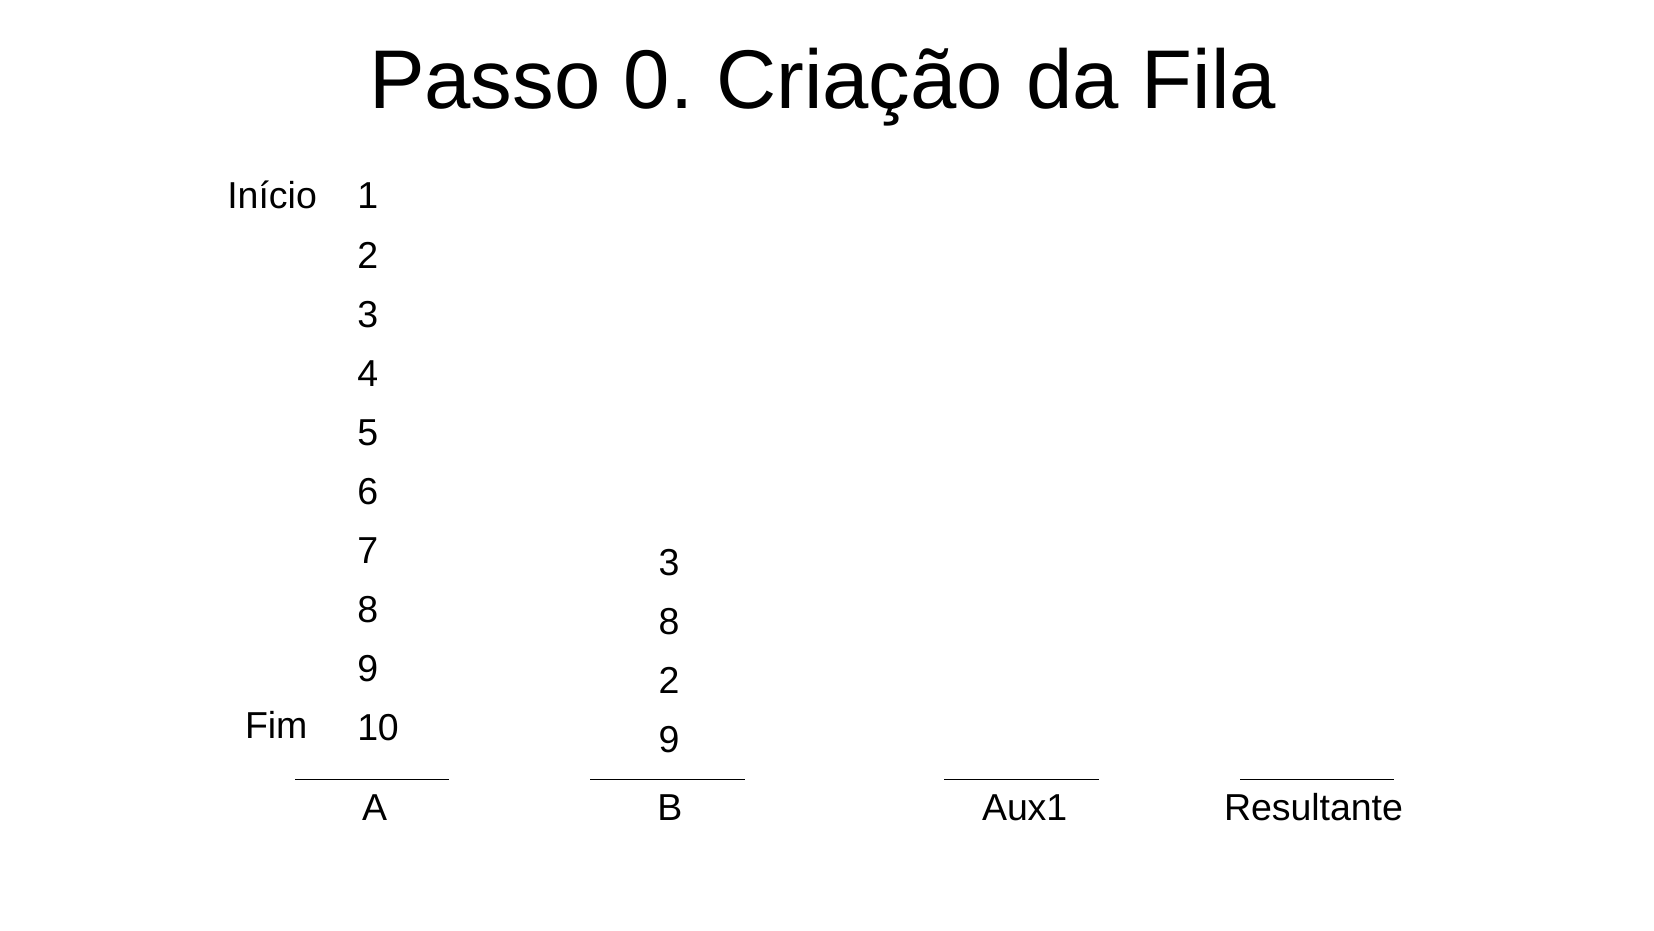

Passo 0. Criação da Fila
Início
1
2
3
4
5
6
7
3
8
8
9
2
Fim
10
9
A
B
Aux1
Resultante